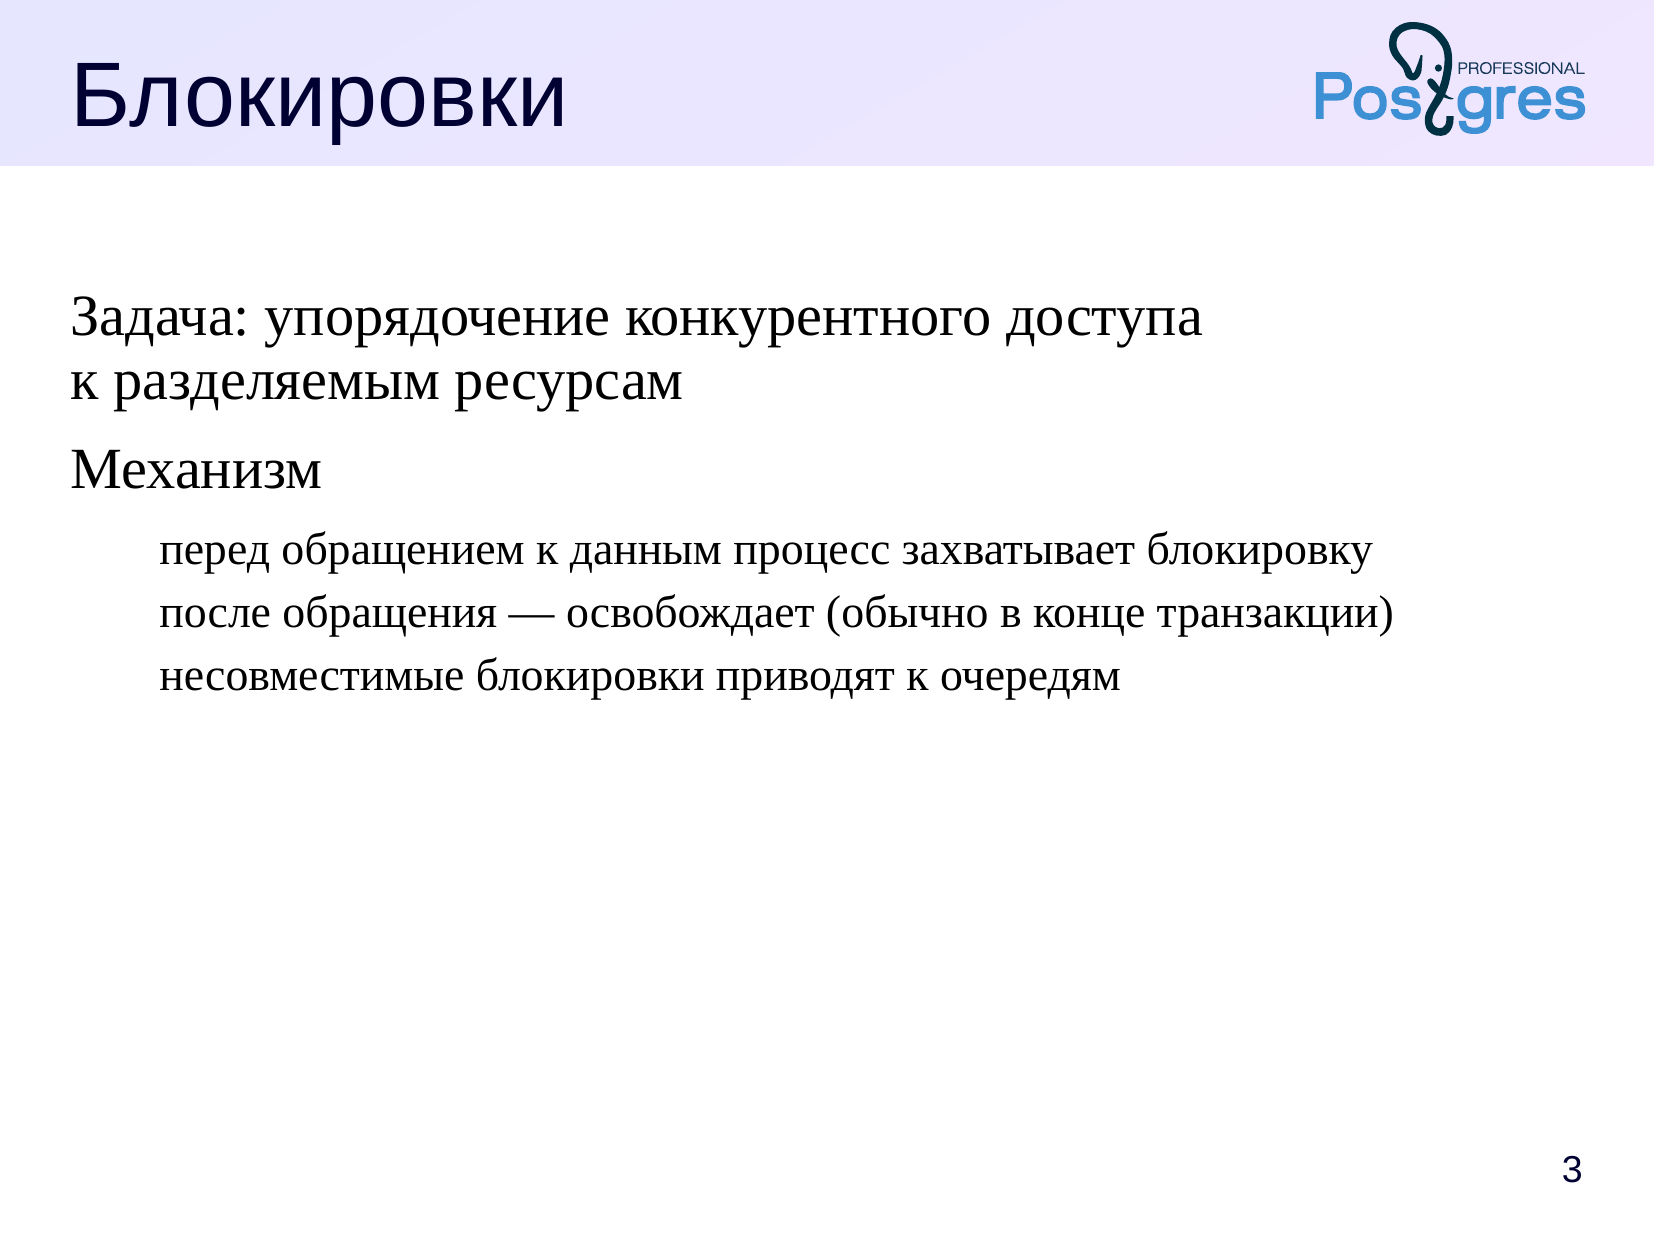

# Блокировки
Задача: упорядочение конкурентного доступа
к разделяемым ресурсам
Механизм
перед обращением к данным процесс захватывает блокировку
после обращения — освобождает (обычно в конце транзакции)
несовместимые блокировки приводят к очередям